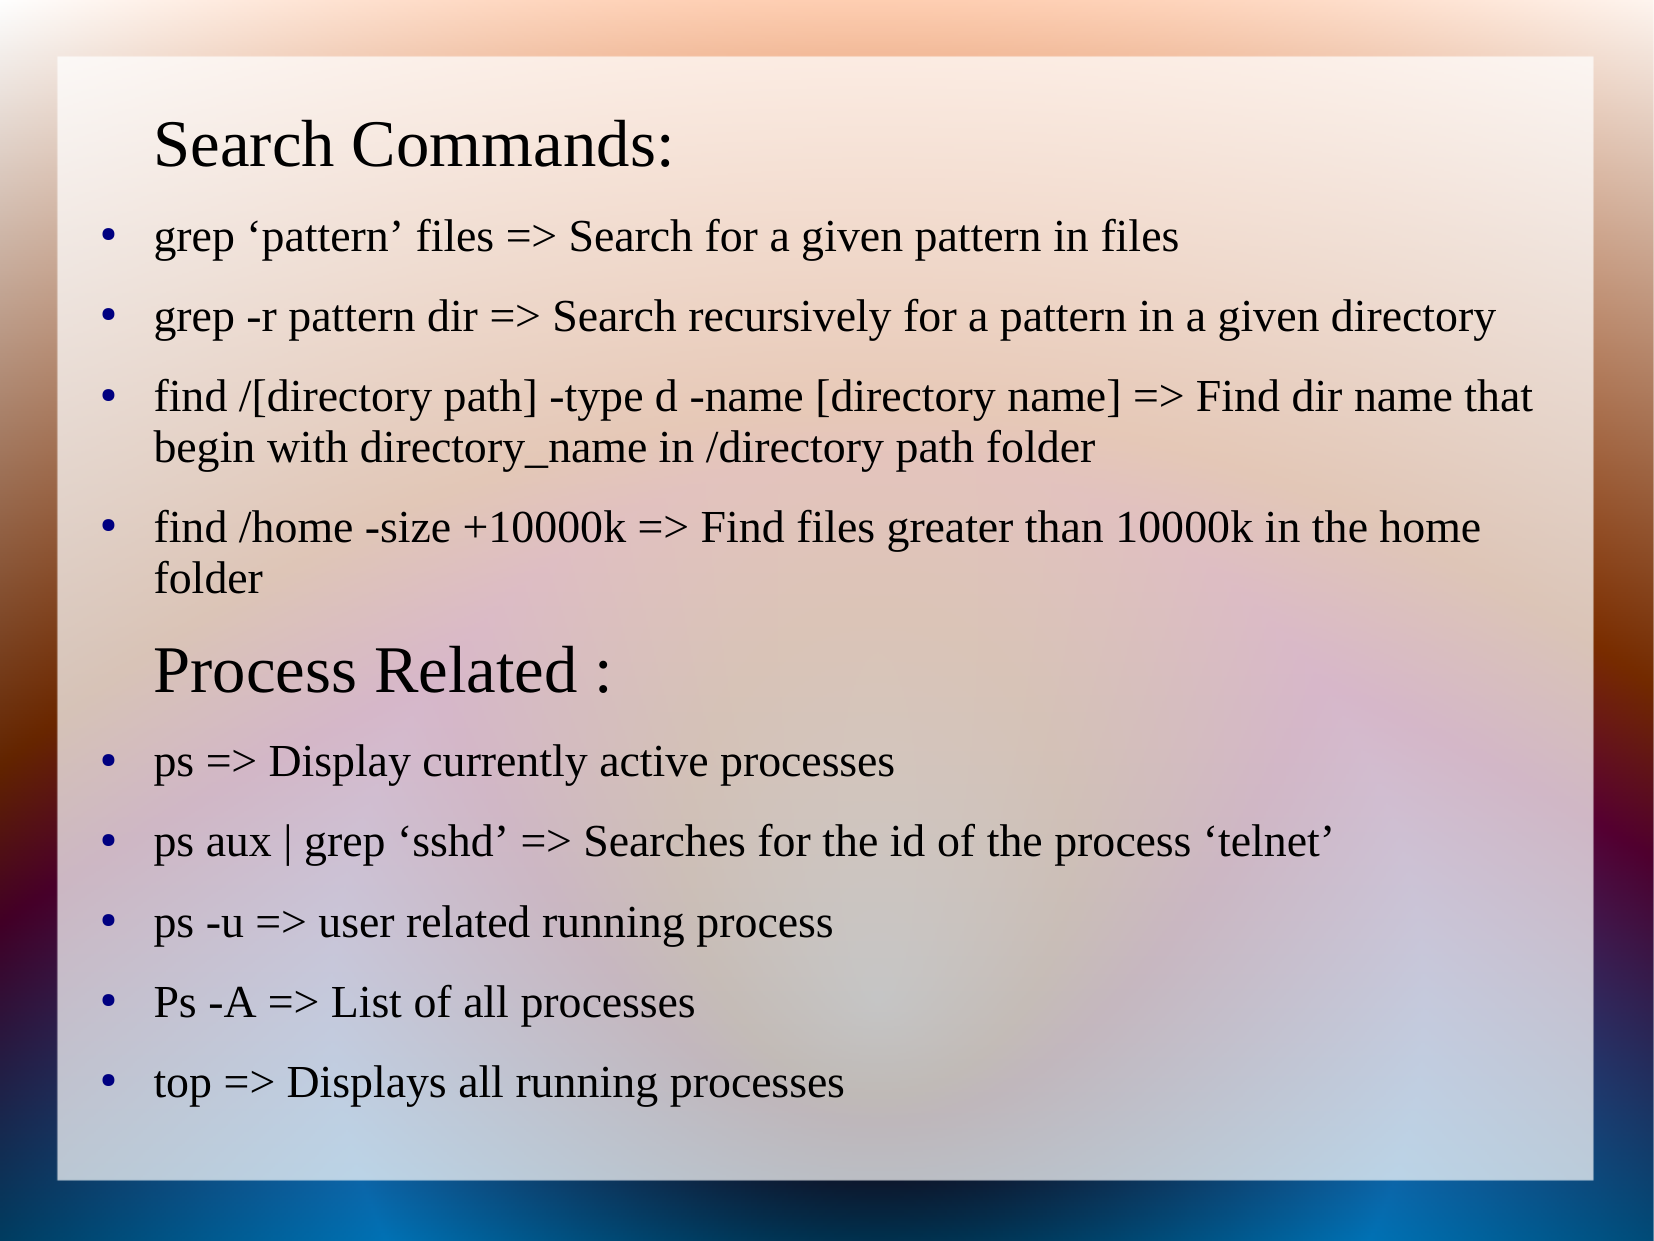

#
Search Commands:
grep ‘pattern’ files => Search for a given pattern in files
grep -r pattern dir => Search recursively for a pattern in a given directory
find /[directory path] -type d -name [directory name] => Find dir name that begin with directory_name in /directory path folder
find /home -size +10000k => Find files greater than 10000k in the home folder
Process Related :
ps => Display currently active processes
ps aux | grep ‘sshd’ => Searches for the id of the process ‘telnet’
ps -u => user related running process
Ps -A => List of all processes
top => Displays all running processes